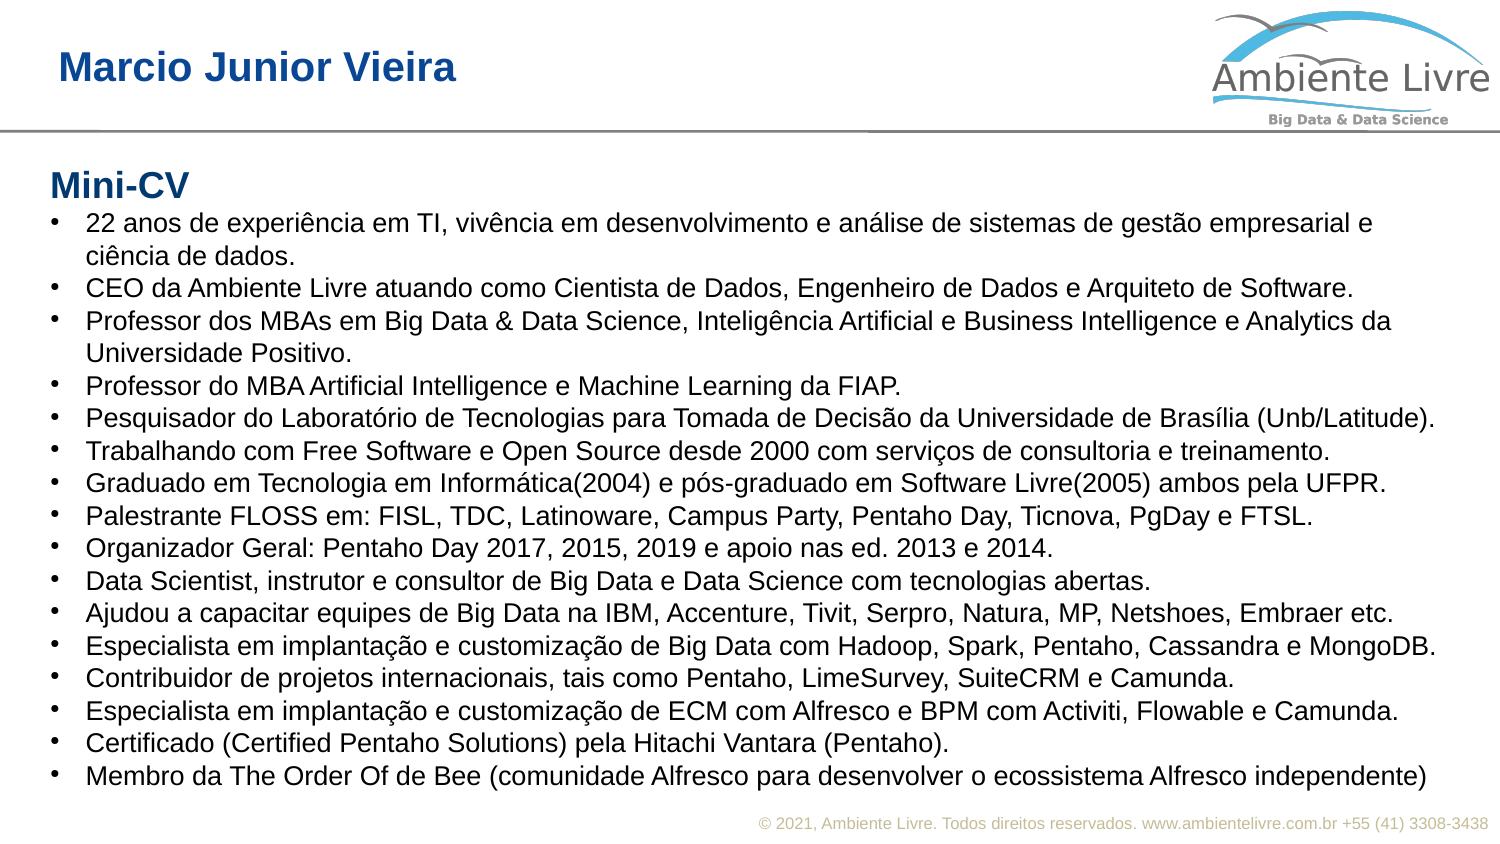

# Marcio Junior Vieira
Mini-CV
22 anos de experiência em TI, vivência em desenvolvimento e análise de sistemas de gestão empresarial e ciência de dados.
CEO da Ambiente Livre atuando como Cientista de Dados, Engenheiro de Dados e Arquiteto de Software.
Professor dos MBAs em Big Data & Data Science, Inteligência Artificial e Business Intelligence e Analytics da Universidade Positivo.
Professor do MBA Artificial Intelligence e Machine Learning da FIAP.
Pesquisador do Laboratório de Tecnologias para Tomada de Decisão da Universidade de Brasília (Unb/Latitude).
Trabalhando com Free Software e Open Source desde 2000 com serviços de consultoria e treinamento.
Graduado em Tecnologia em Informática(2004) e pós-graduado em Software Livre(2005) ambos pela UFPR.
Palestrante FLOSS em: FISL, TDC, Latinoware, Campus Party, Pentaho Day, Ticnova, PgDay e FTSL.
Organizador Geral: Pentaho Day 2017, 2015, 2019 e apoio nas ed. 2013 e 2014.
Data Scientist, instrutor e consultor de Big Data e Data Science com tecnologias abertas.
Ajudou a capacitar equipes de Big Data na IBM, Accenture, Tivit, Serpro, Natura, MP, Netshoes, Embraer etc.
Especialista em implantação e customização de Big Data com Hadoop, Spark, Pentaho, Cassandra e MongoDB.
Contribuidor de projetos internacionais, tais como Pentaho, LimeSurvey, SuiteCRM e Camunda.
Especialista em implantação e customização de ECM com Alfresco e BPM com Activiti, Flowable e Camunda.
Certificado (Certified Pentaho Solutions) pela Hitachi Vantara (Pentaho).
Membro da The Order Of de Bee (comunidade Alfresco para desenvolver o ecossistema Alfresco independente)